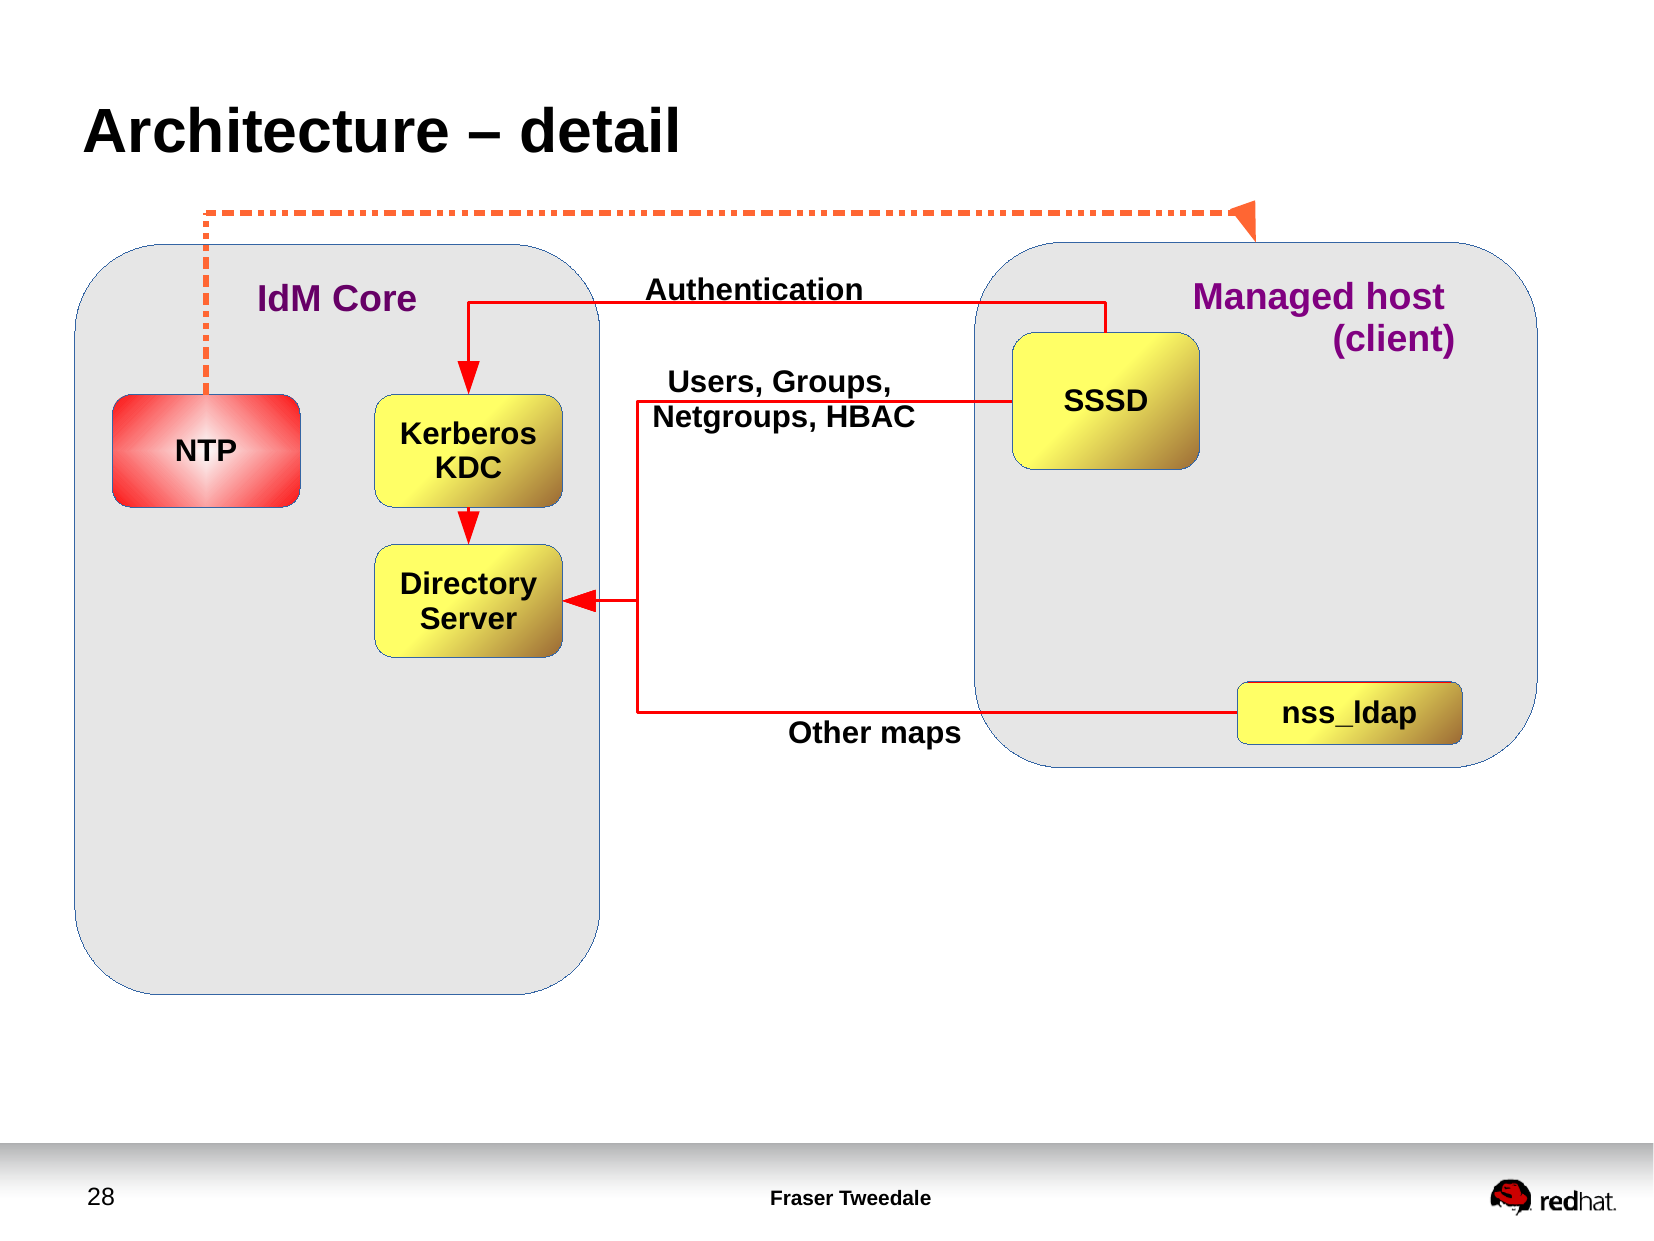

# Architecture – detail
 Managed host
(client)
IdM Core
Authentication
SSSD
Users, Groups,
Netgroups, HBAC
NTP
Kerberos
KDC
Directory
Server
nss_ldap
Other maps